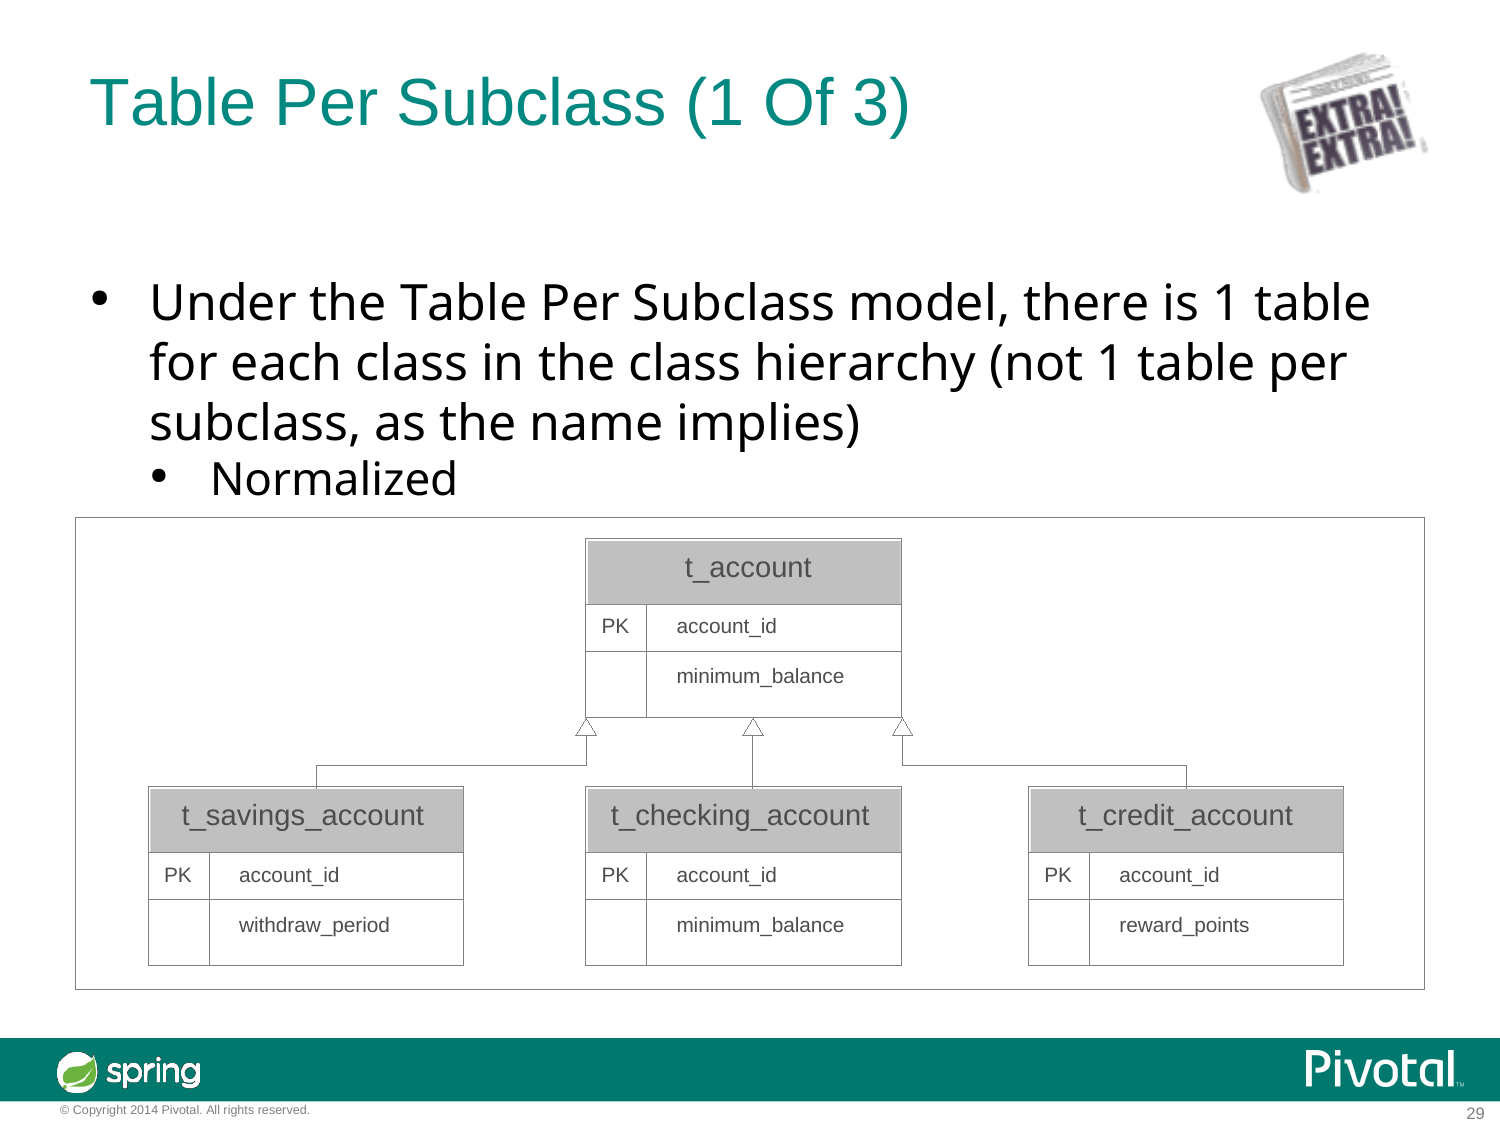

# Table Per Subclass (1 Of 3)
Under the Table Per Subclass model, there is 1 table for each class in the class hierarchy (not 1 table per subclass, as the name implies)
Normalized
 t_account
PK	account_id
	minimum_balance
 t_savings_account
 t_checking_account
 t_credit_account
PK	account_id
	withdraw_period
PK	account_id
	minimum_balance
PK	account_id
	reward_points